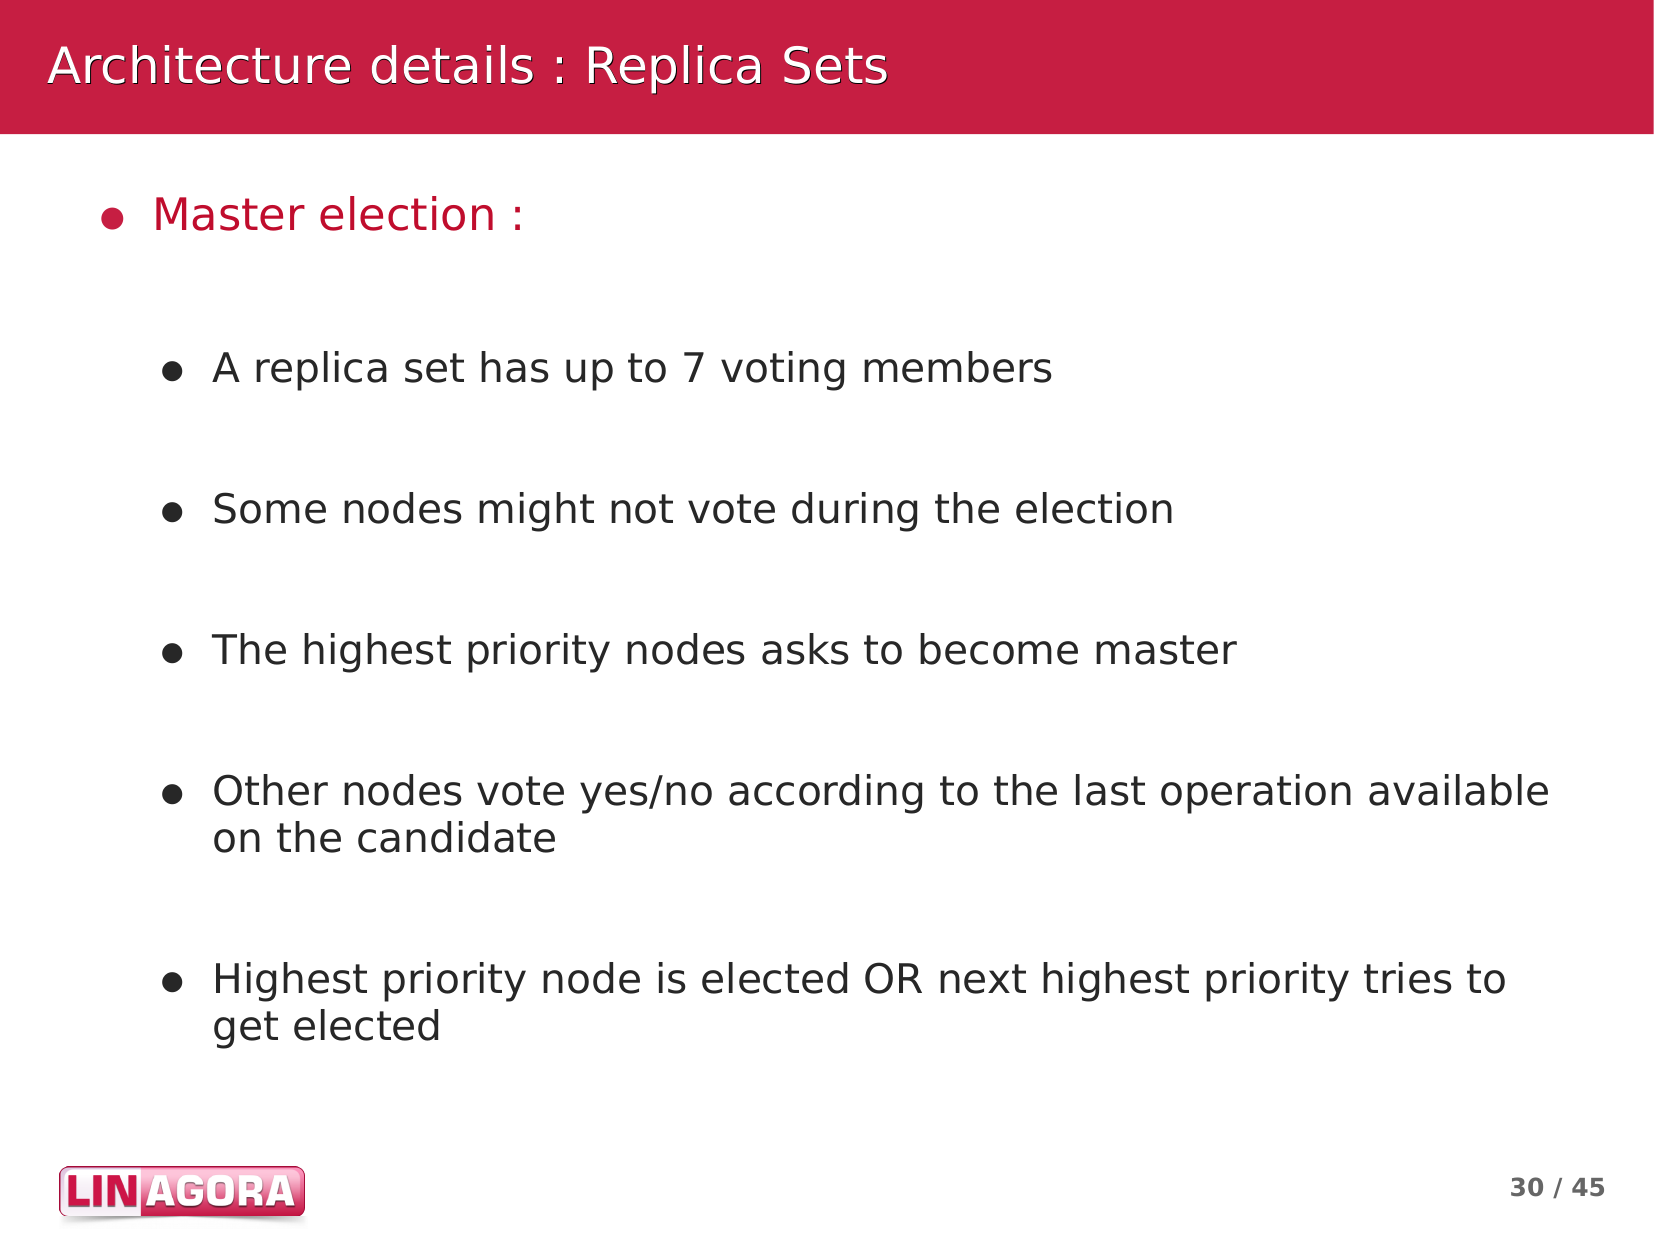

# Architecture details : Replica Sets
Master election :
A replica set has up to 7 voting members
Some nodes might not vote during the election
The highest priority nodes asks to become master
Other nodes vote yes/no according to the last operation available on the candidate
Highest priority node is elected OR next highest priority tries to get elected